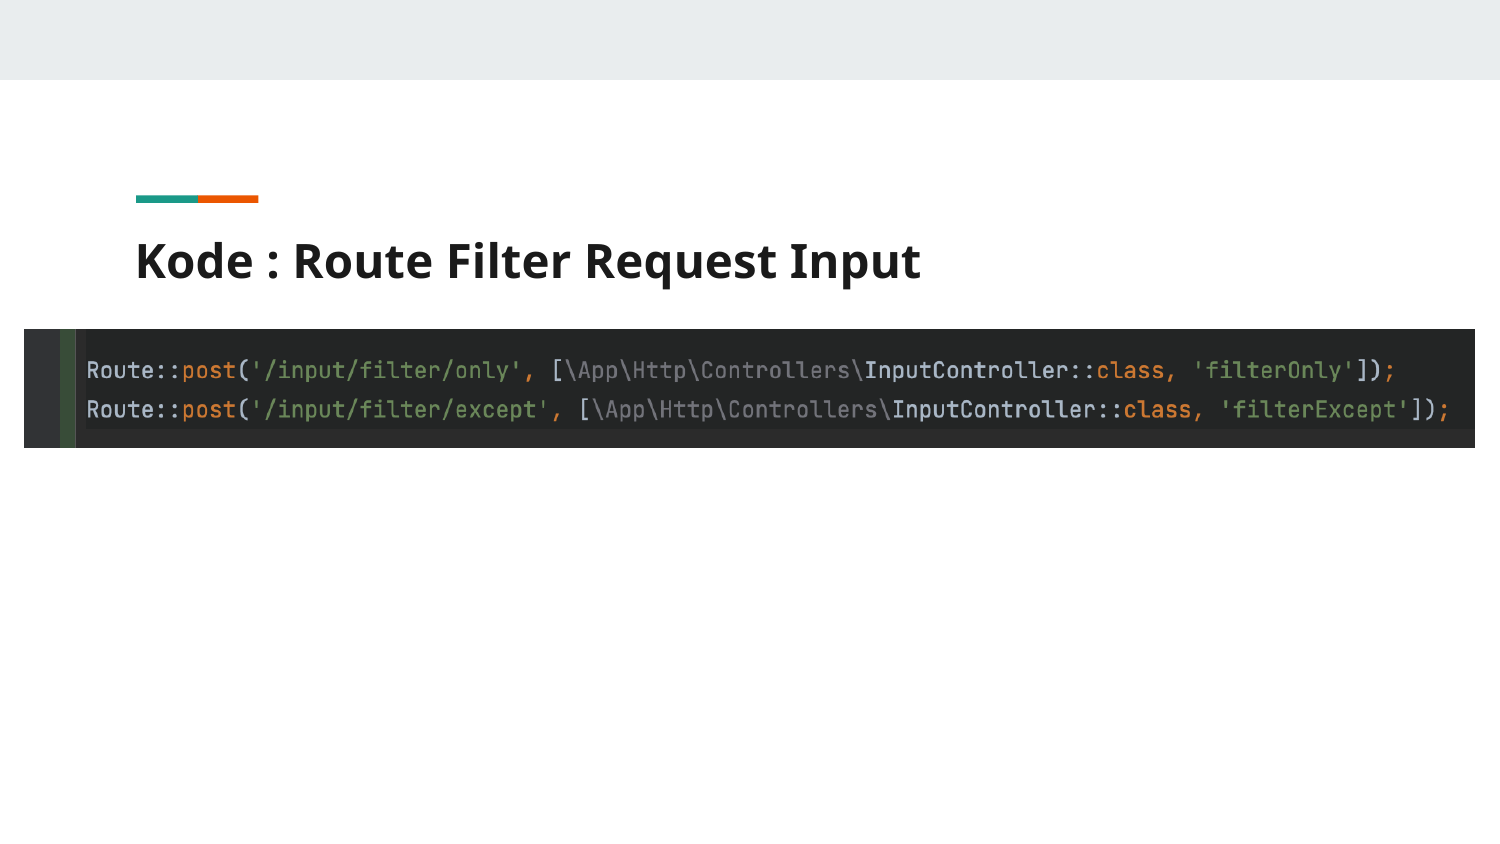

# Kode : Route Filter Request Input